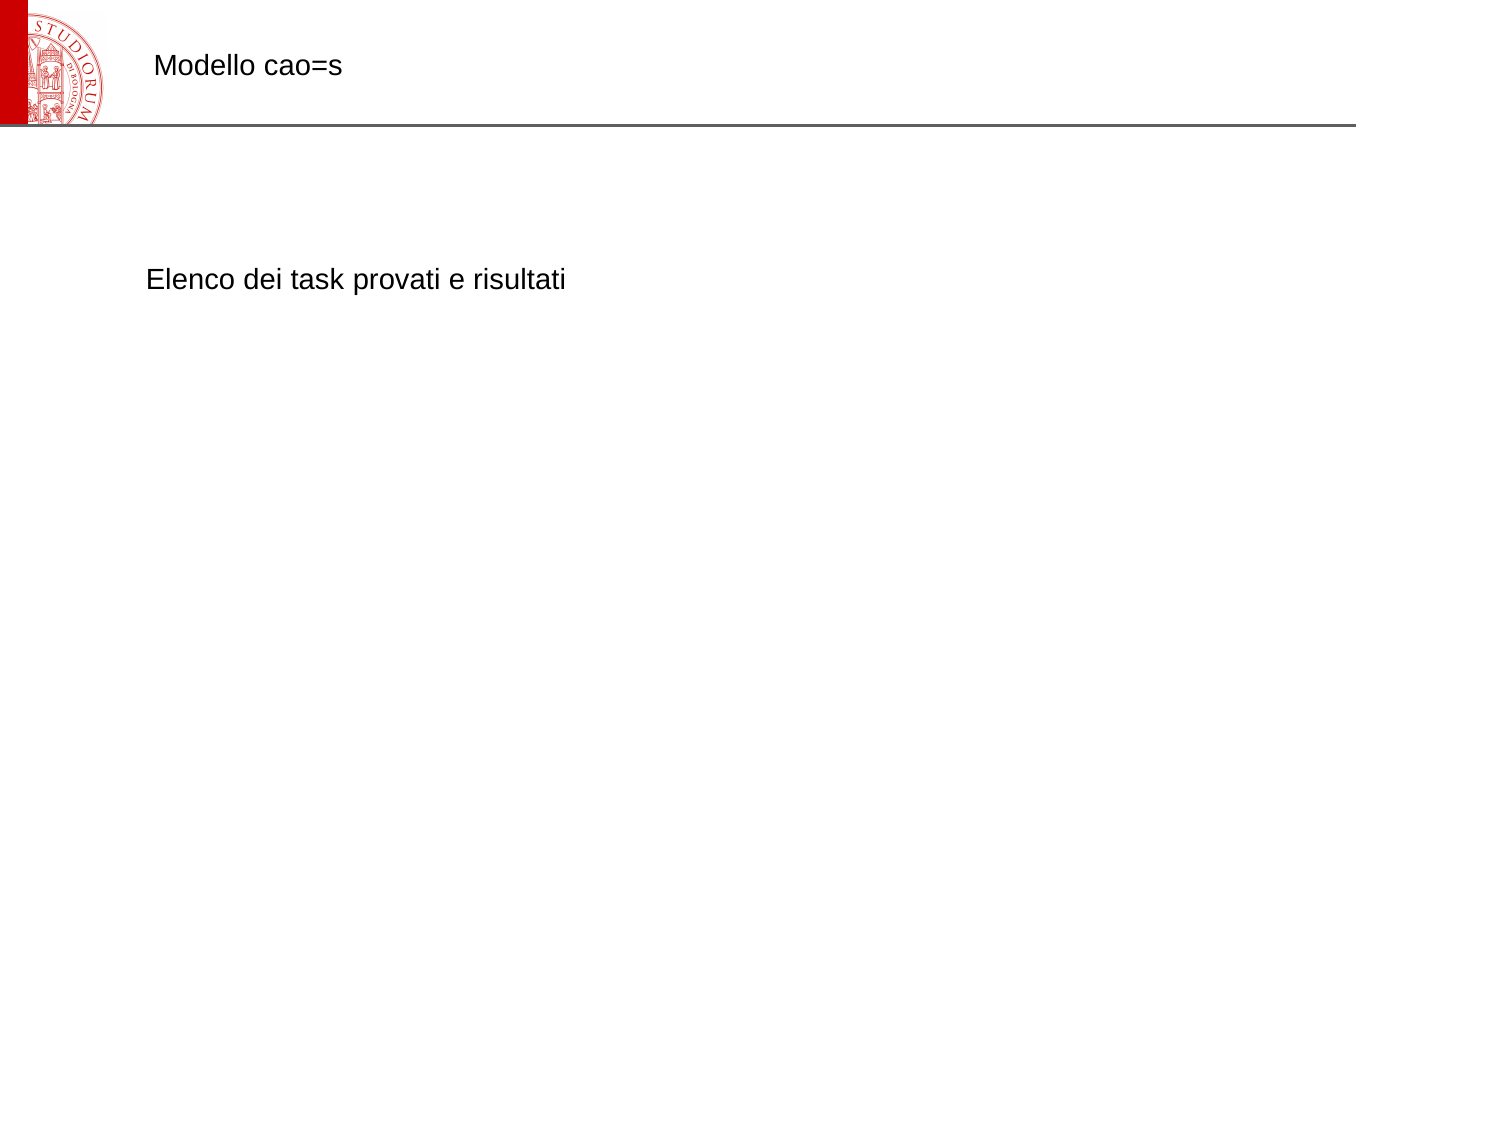

# Modello cao=s
Elenco dei task provati e risultati